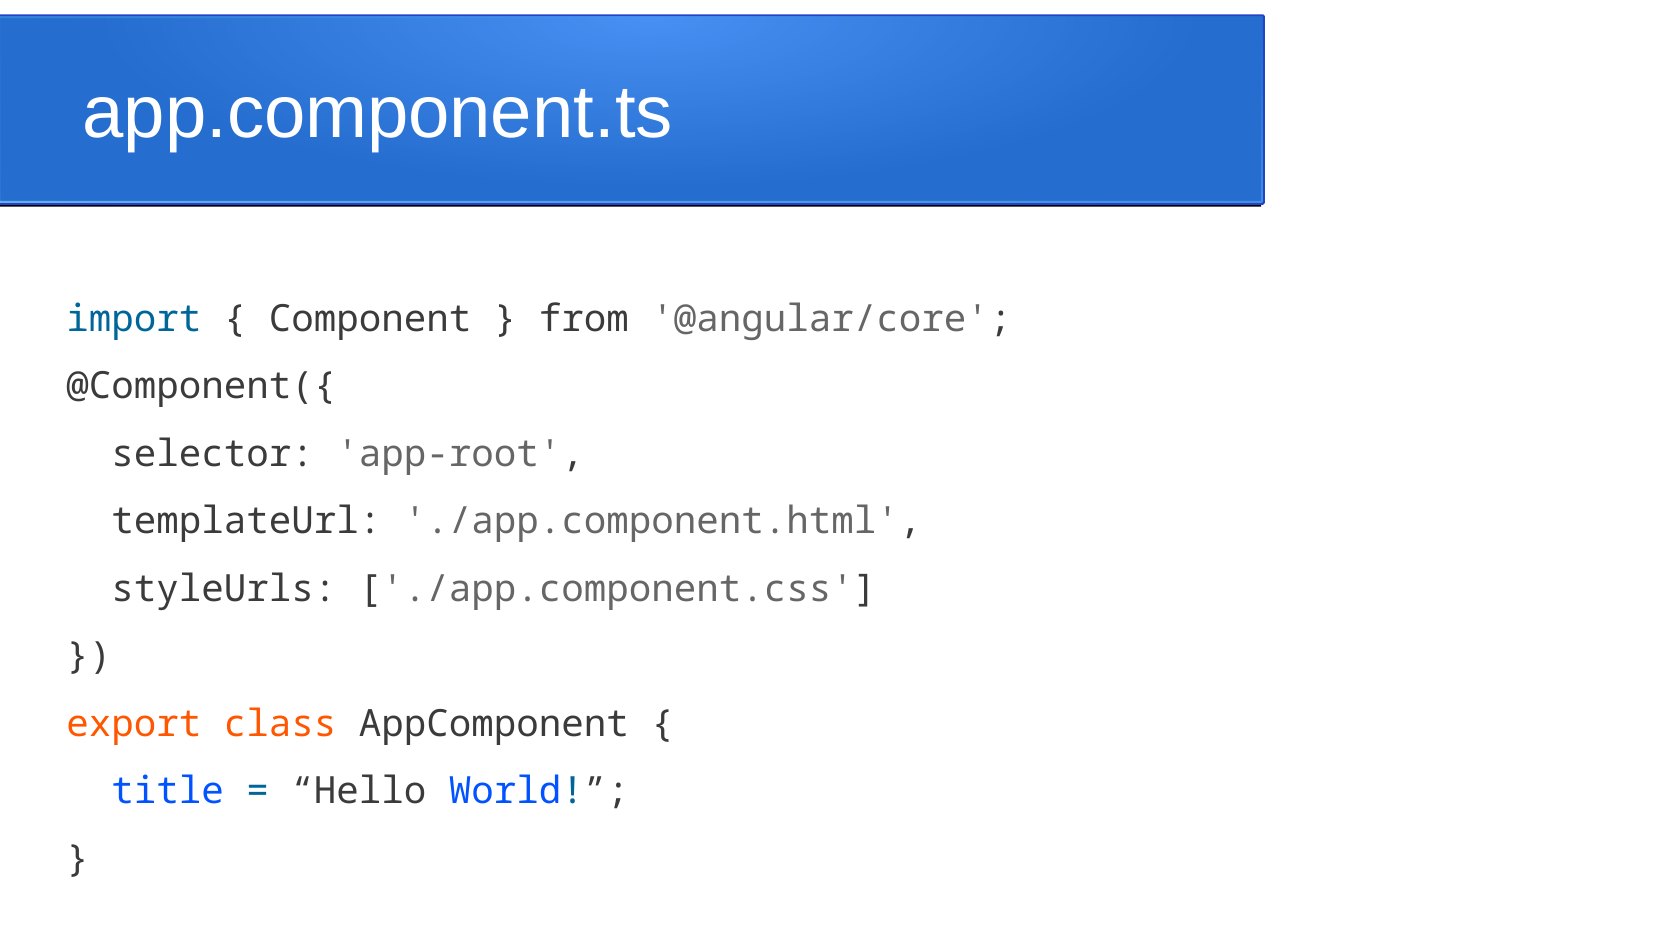

# app.component.ts
import { Component } from '@angular/core';
@Component({
 selector: 'app-root',
 templateUrl: './app.component.html',
 styleUrls: ['./app.component.css']
})
export class AppComponent {
 title = “Hello World!”;
}